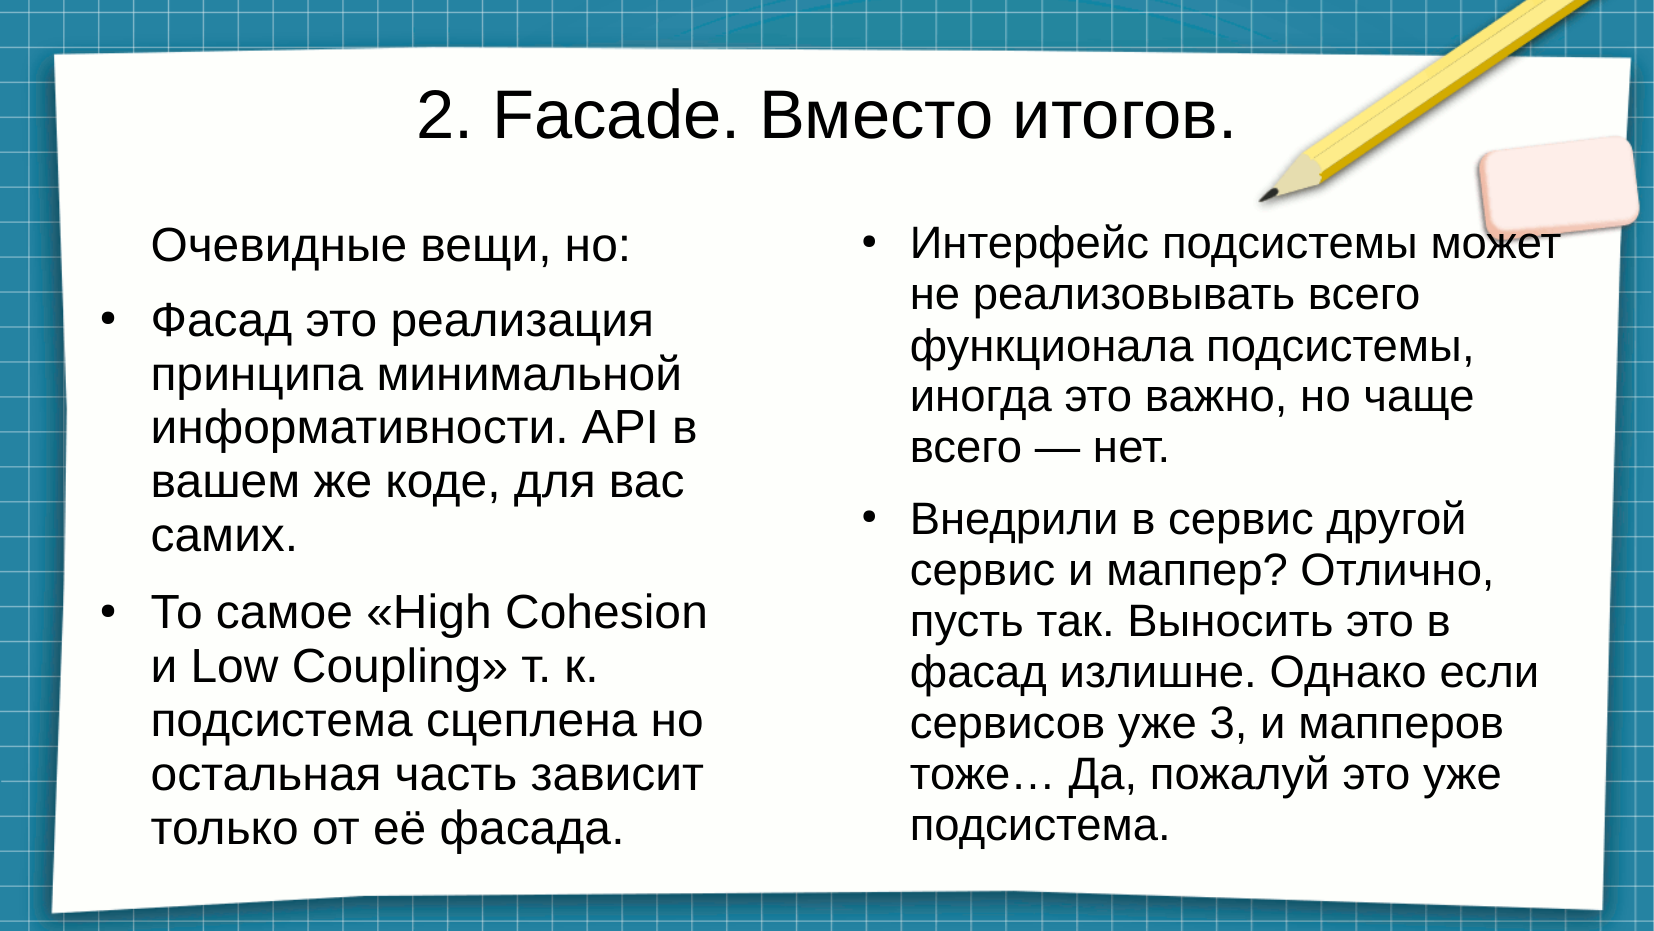

# 2. Facade. Вместо итогов.
Очевидные вещи, но:
Фасад это реализация принципа минимальной информативности. API в вашем же коде, для вас самих.
То самое «High Cohesion и Low Coupling» т. к. подсистема сцеплена но остальная часть зависит только от её фасада.
Интерфейс подсистемы может не реализовывать всего функционала подсистемы, иногда это важно, но чаще всего — нет.
Внедрили в сервис другой сервис и маппер? Отлично, пусть так. Выносить это в фасад излишне. Однако если сервисов уже 3, и мапперов тоже… Да, пожалуй это уже подсистема.